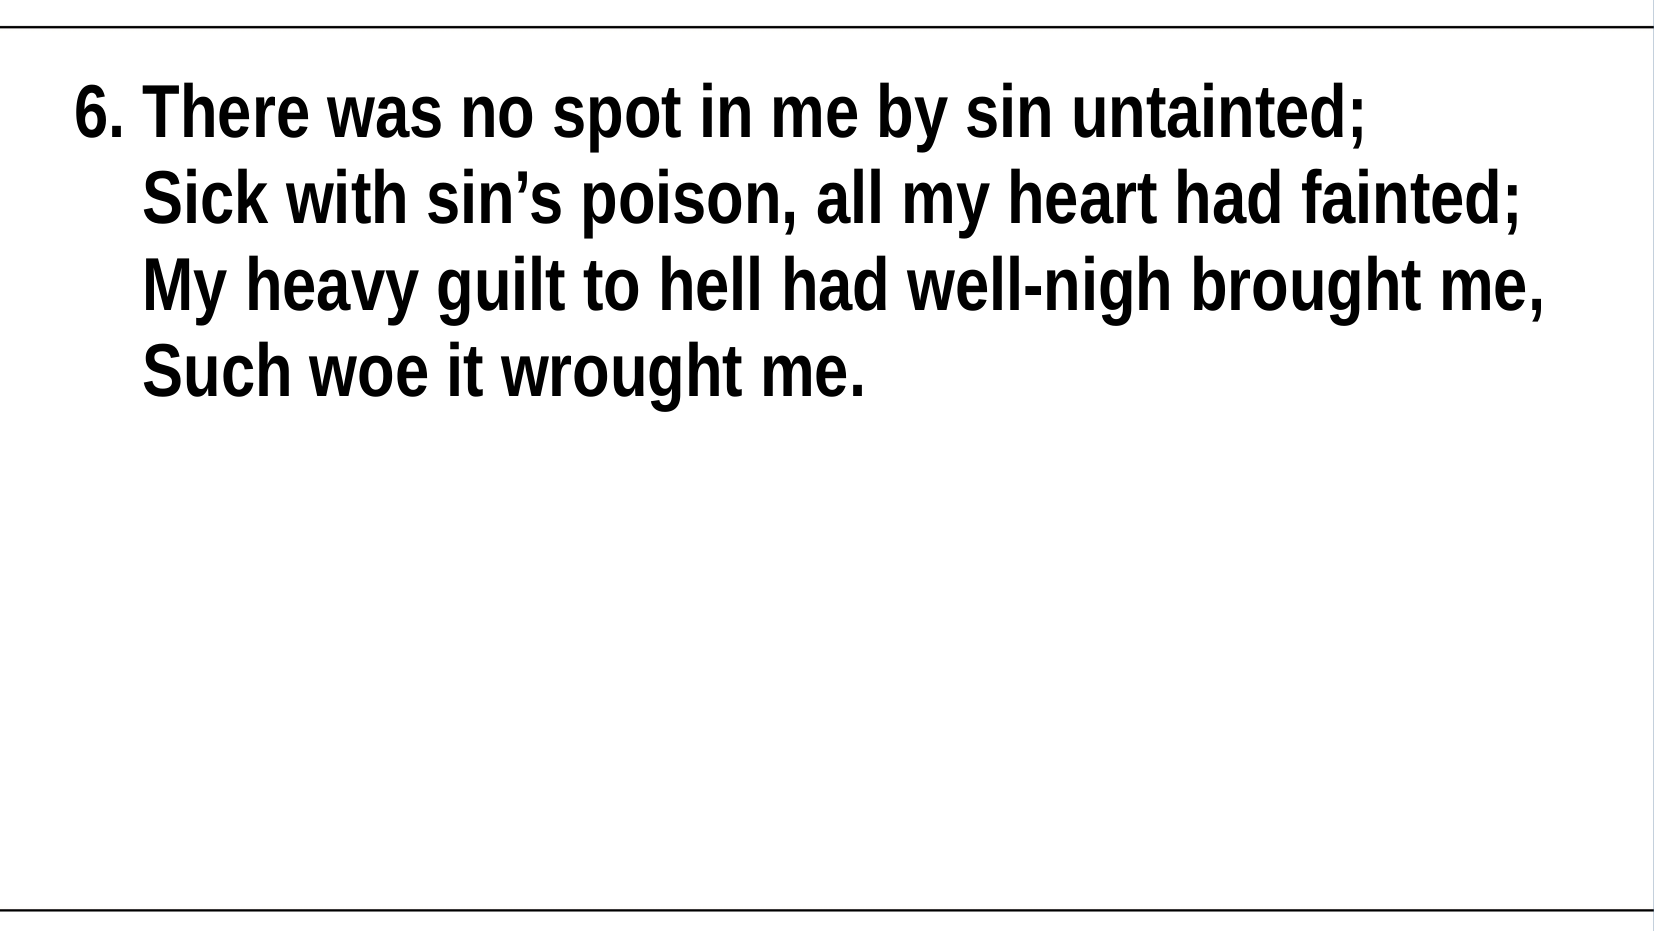

6. There was no spot in me by sin untainted;
 Sick with sin’s poison, all my heart had fainted;
 My heavy guilt to hell had well-nigh brought me,
 Such woe it wrought me.